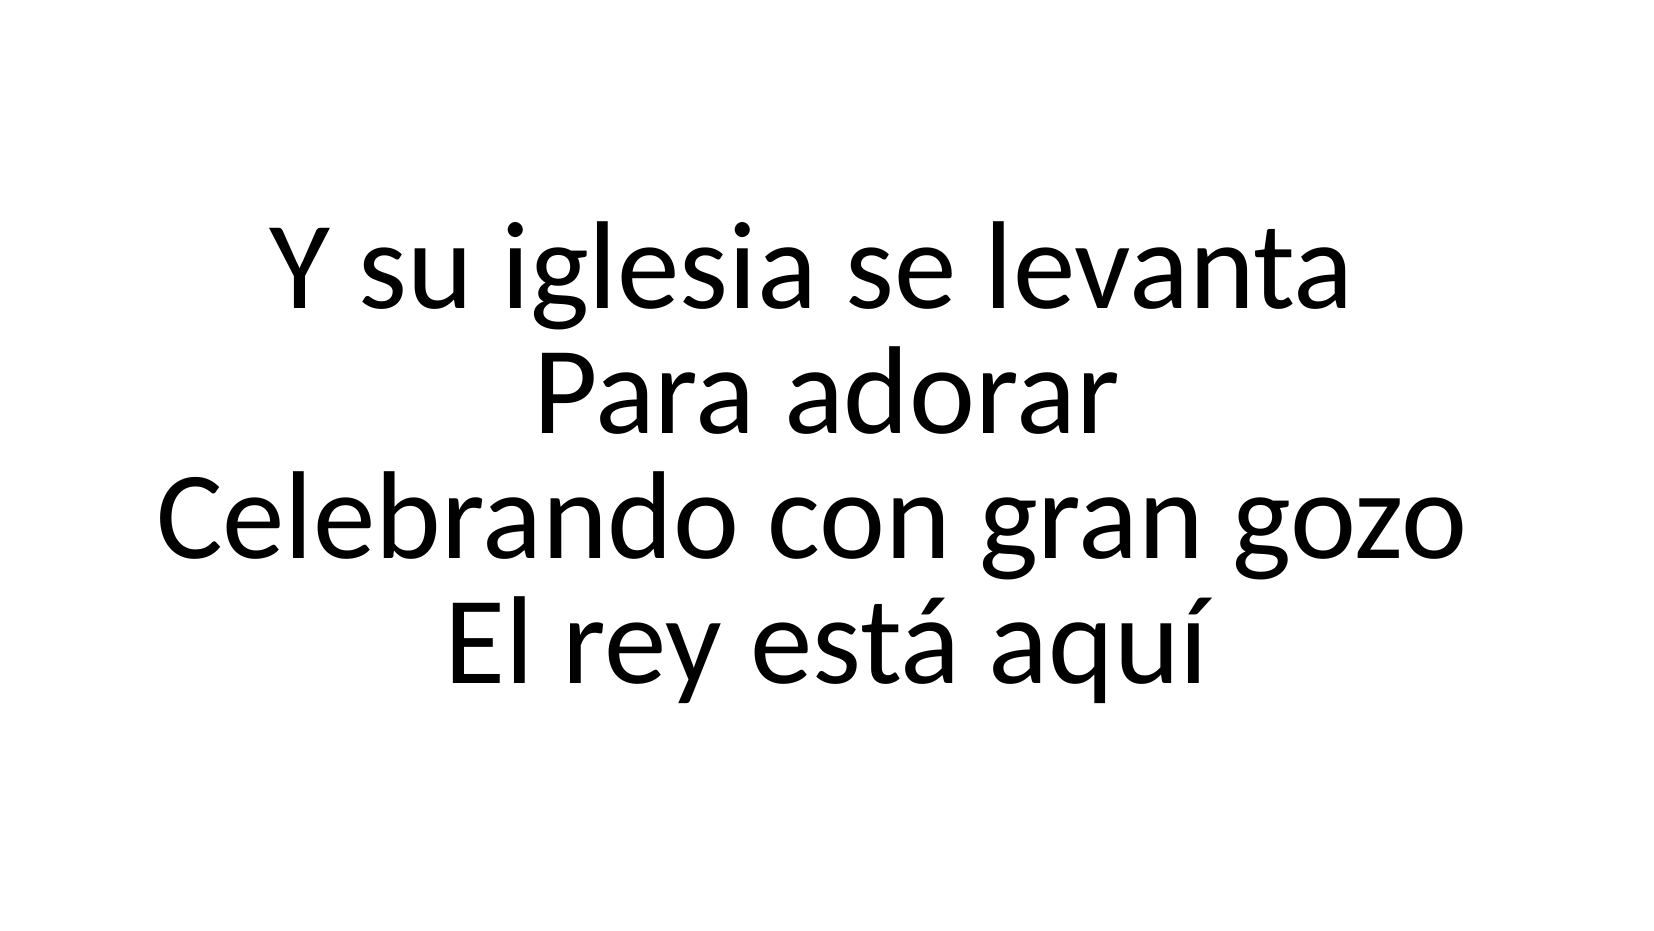

# Y su iglesia se levanta Para adorar Celebrando con gran gozo El rey está aquí